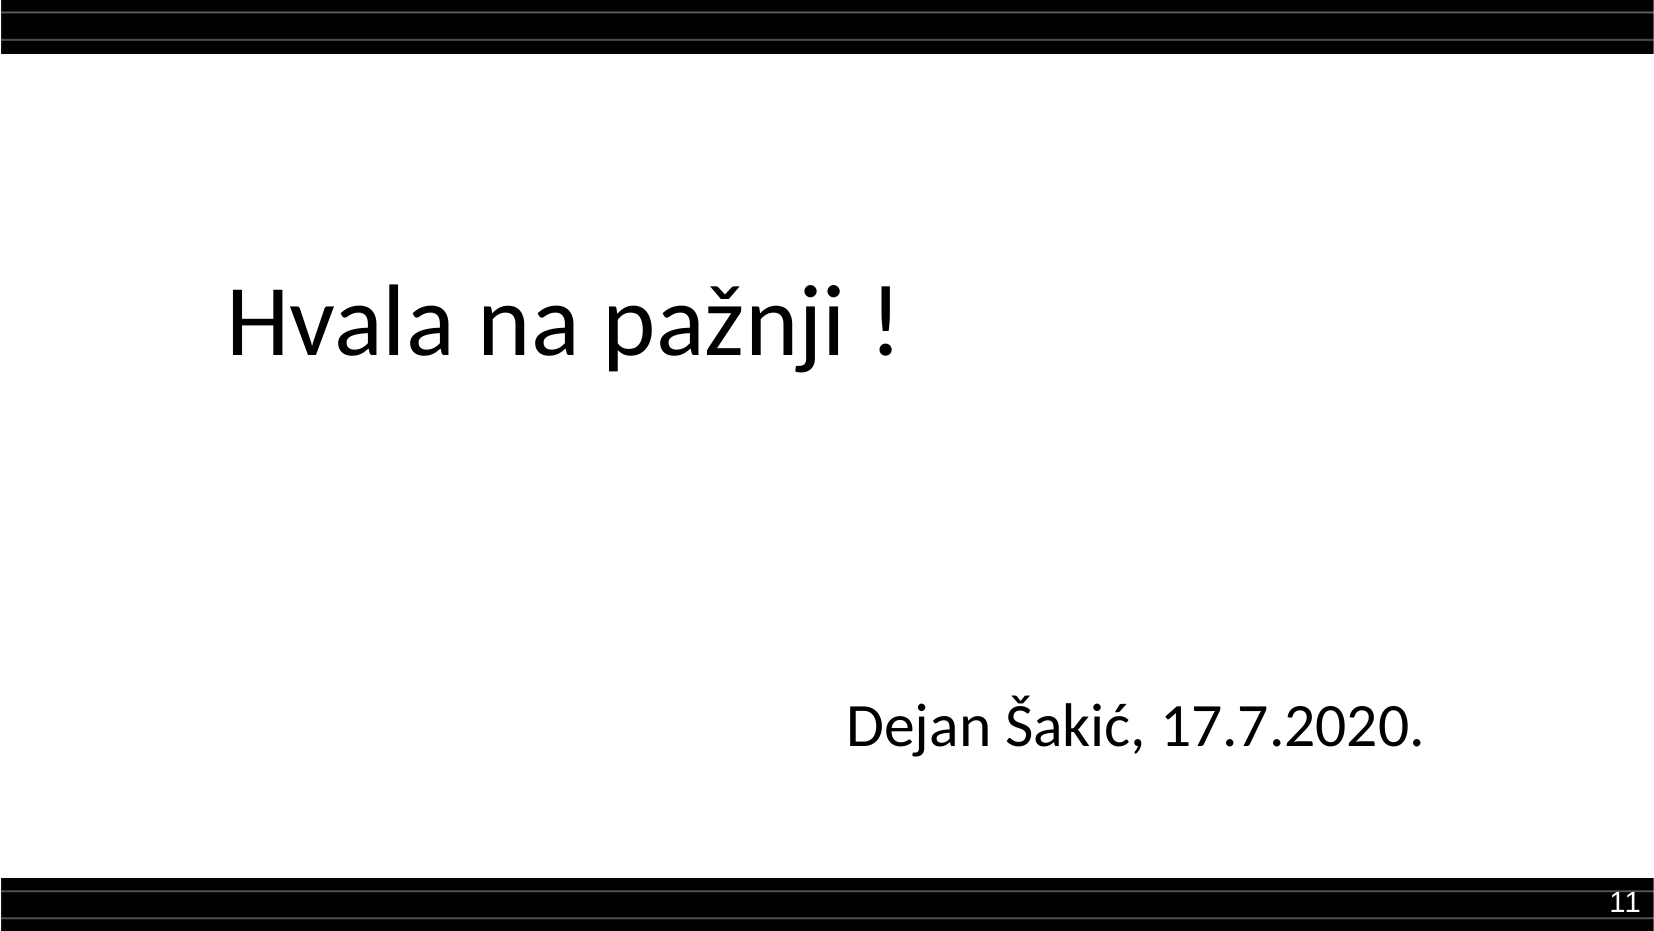

#
 Hvala na pažnji !
 Dejan Šakić, 17.7.2020.